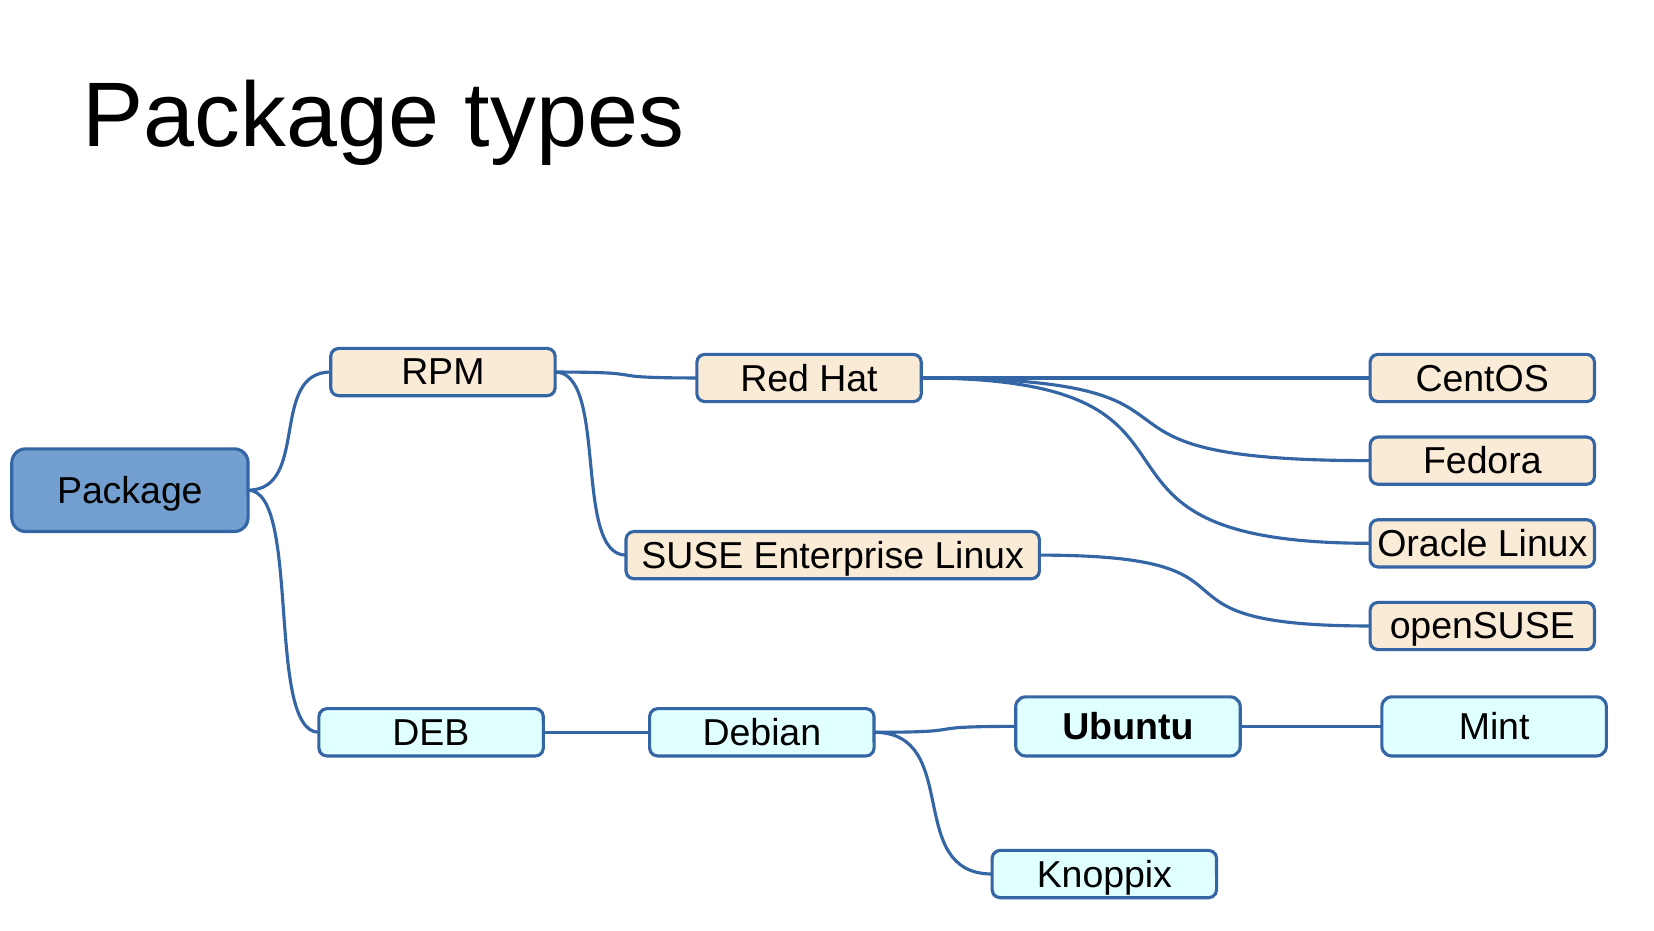

# Package types
RPM
Red Hat
CentOS
Fedora
Package
Oracle Linux
SUSE Enterprise Linux
openSUSE
Ubuntu
Mint
DEB
Debian
Knoppix